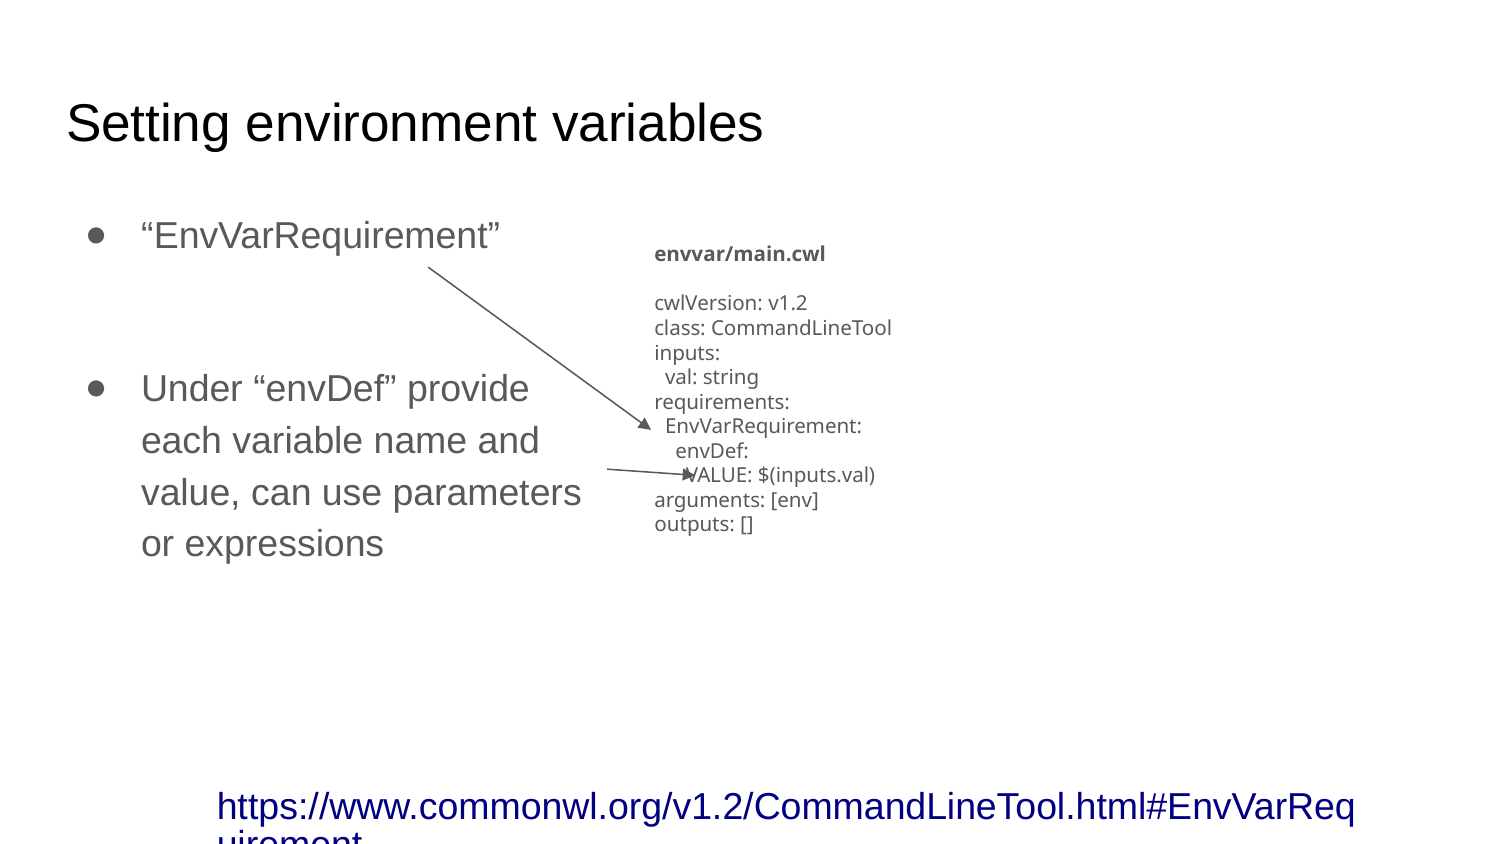

# Setting environment variables
“EnvVarRequirement”
Under “envDef” provide each variable name and value, can use parameters or expressions
envvar/main.cwl
cwlVersion: v1.2
class: CommandLineTool
inputs:
 val: string
requirements:
 EnvVarRequirement:
 envDef:
 VALUE: $(inputs.val)
arguments: [env]
outputs: []
https://www.commonwl.org/v1.2/CommandLineTool.html#EnvVarRequirement